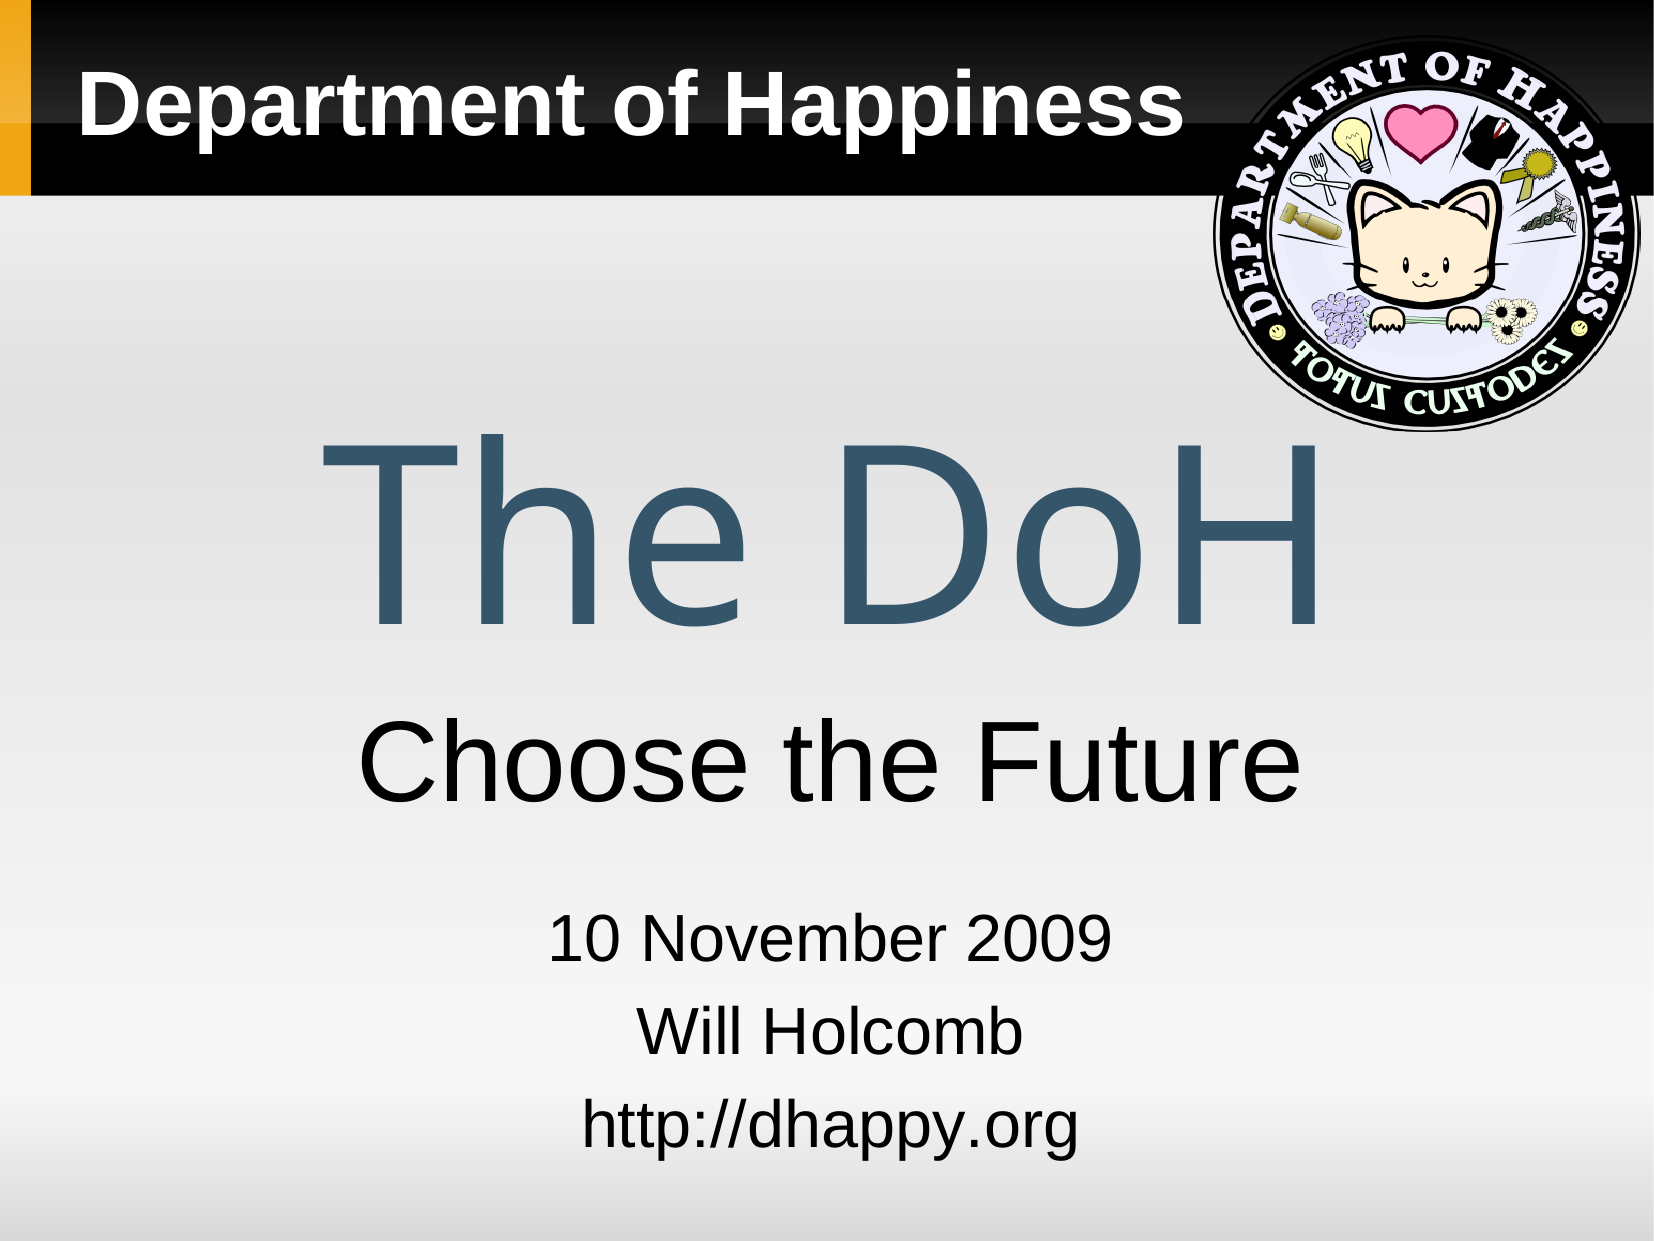

# Department of Happiness
The DoH
Choose the Future
10 November 2009
Will Holcomb
http://dhappy.org